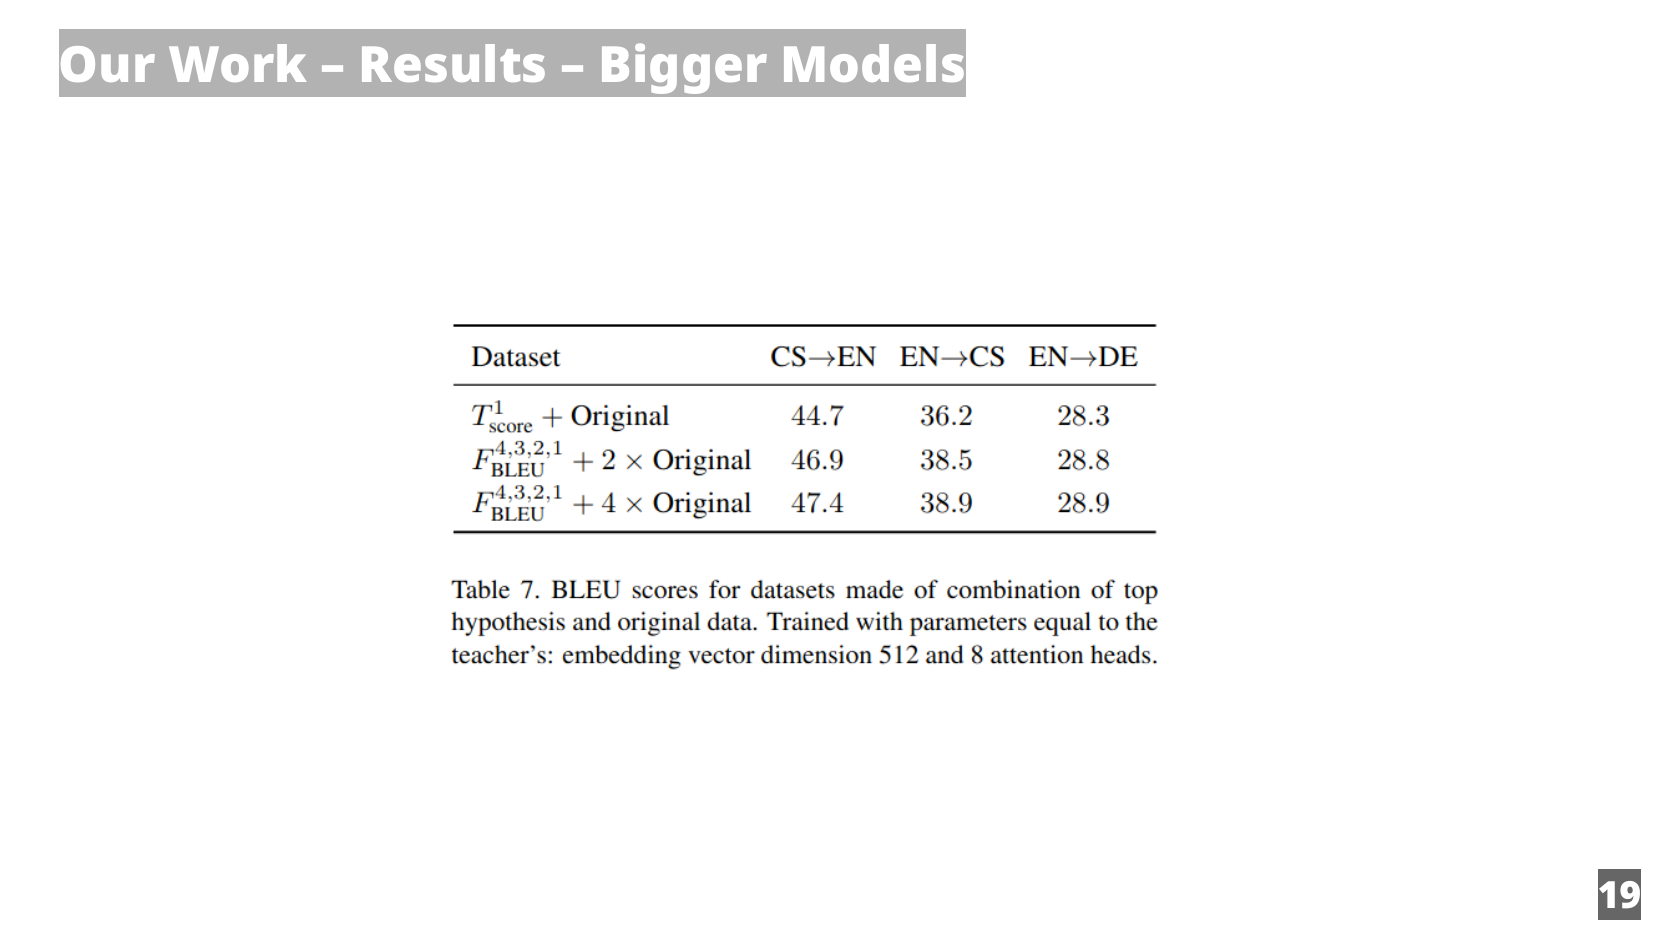

# Our Work – Results – Bigger Models